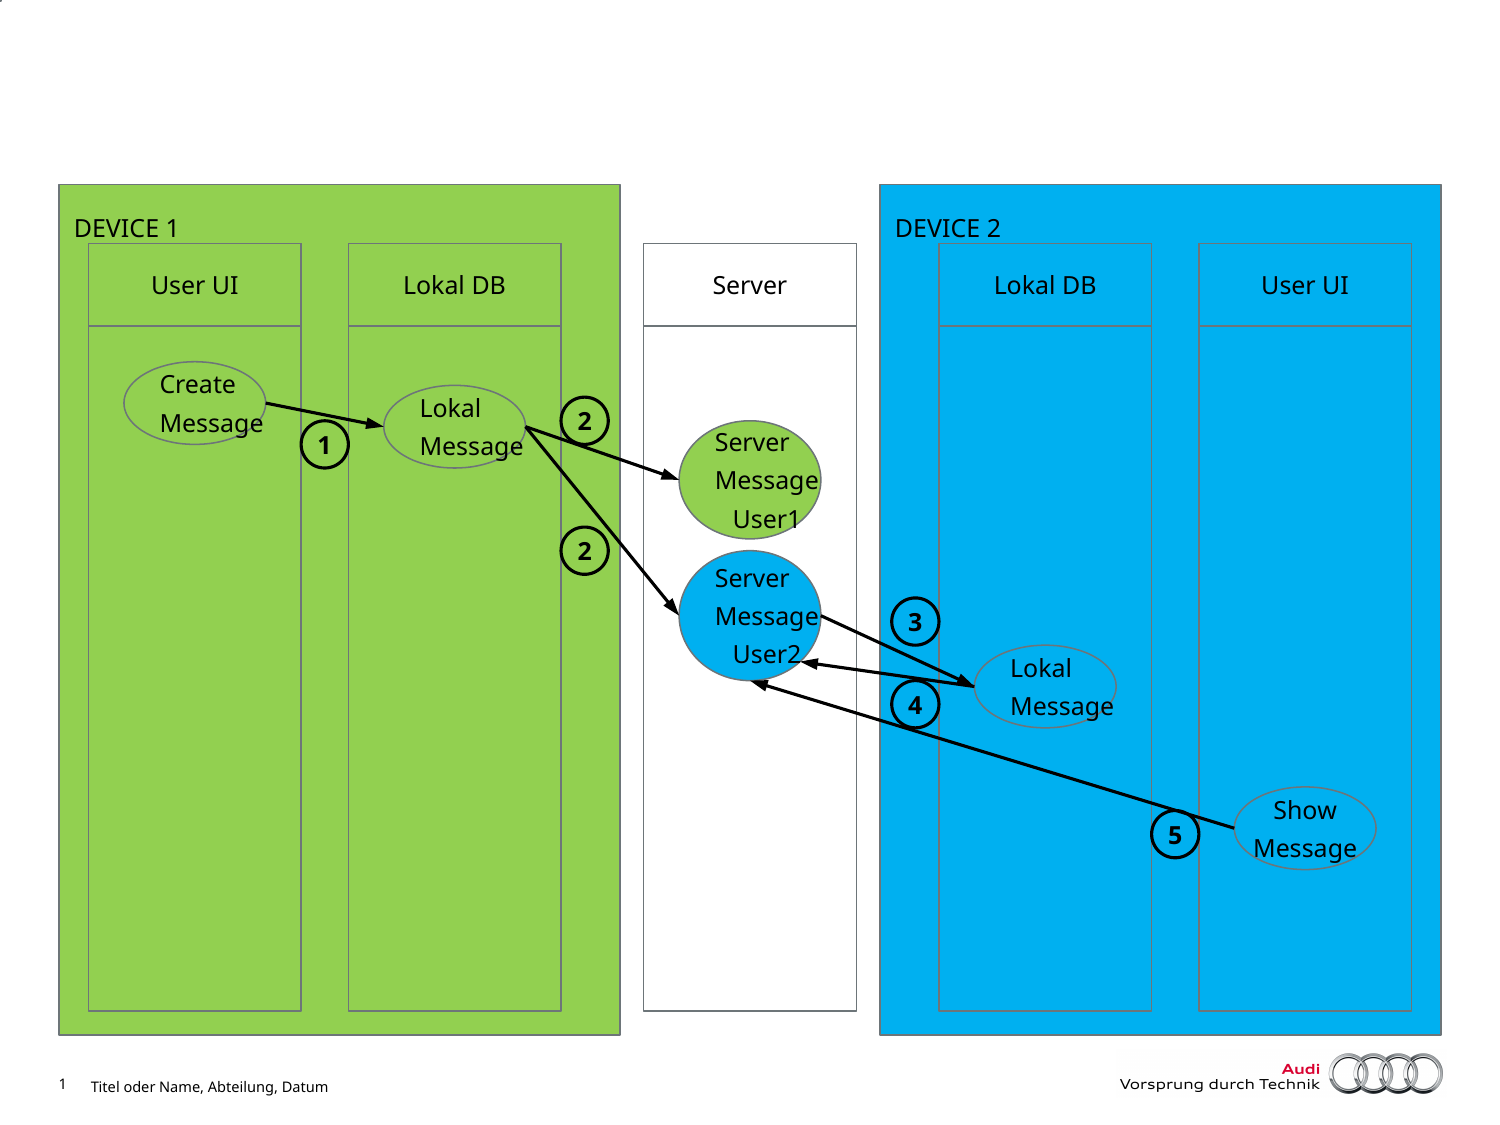

DEVICE 1
DEVICE 2
User UI
Lokal DB
Server
Lokal DB
User UI
Create
Message
Lokal
Message
2
1
Server
Message
User1
2
Server
Message
User2
3
Lokal
Message
4
Show
Message
5
Titel oder Name, Abteilung, Datum